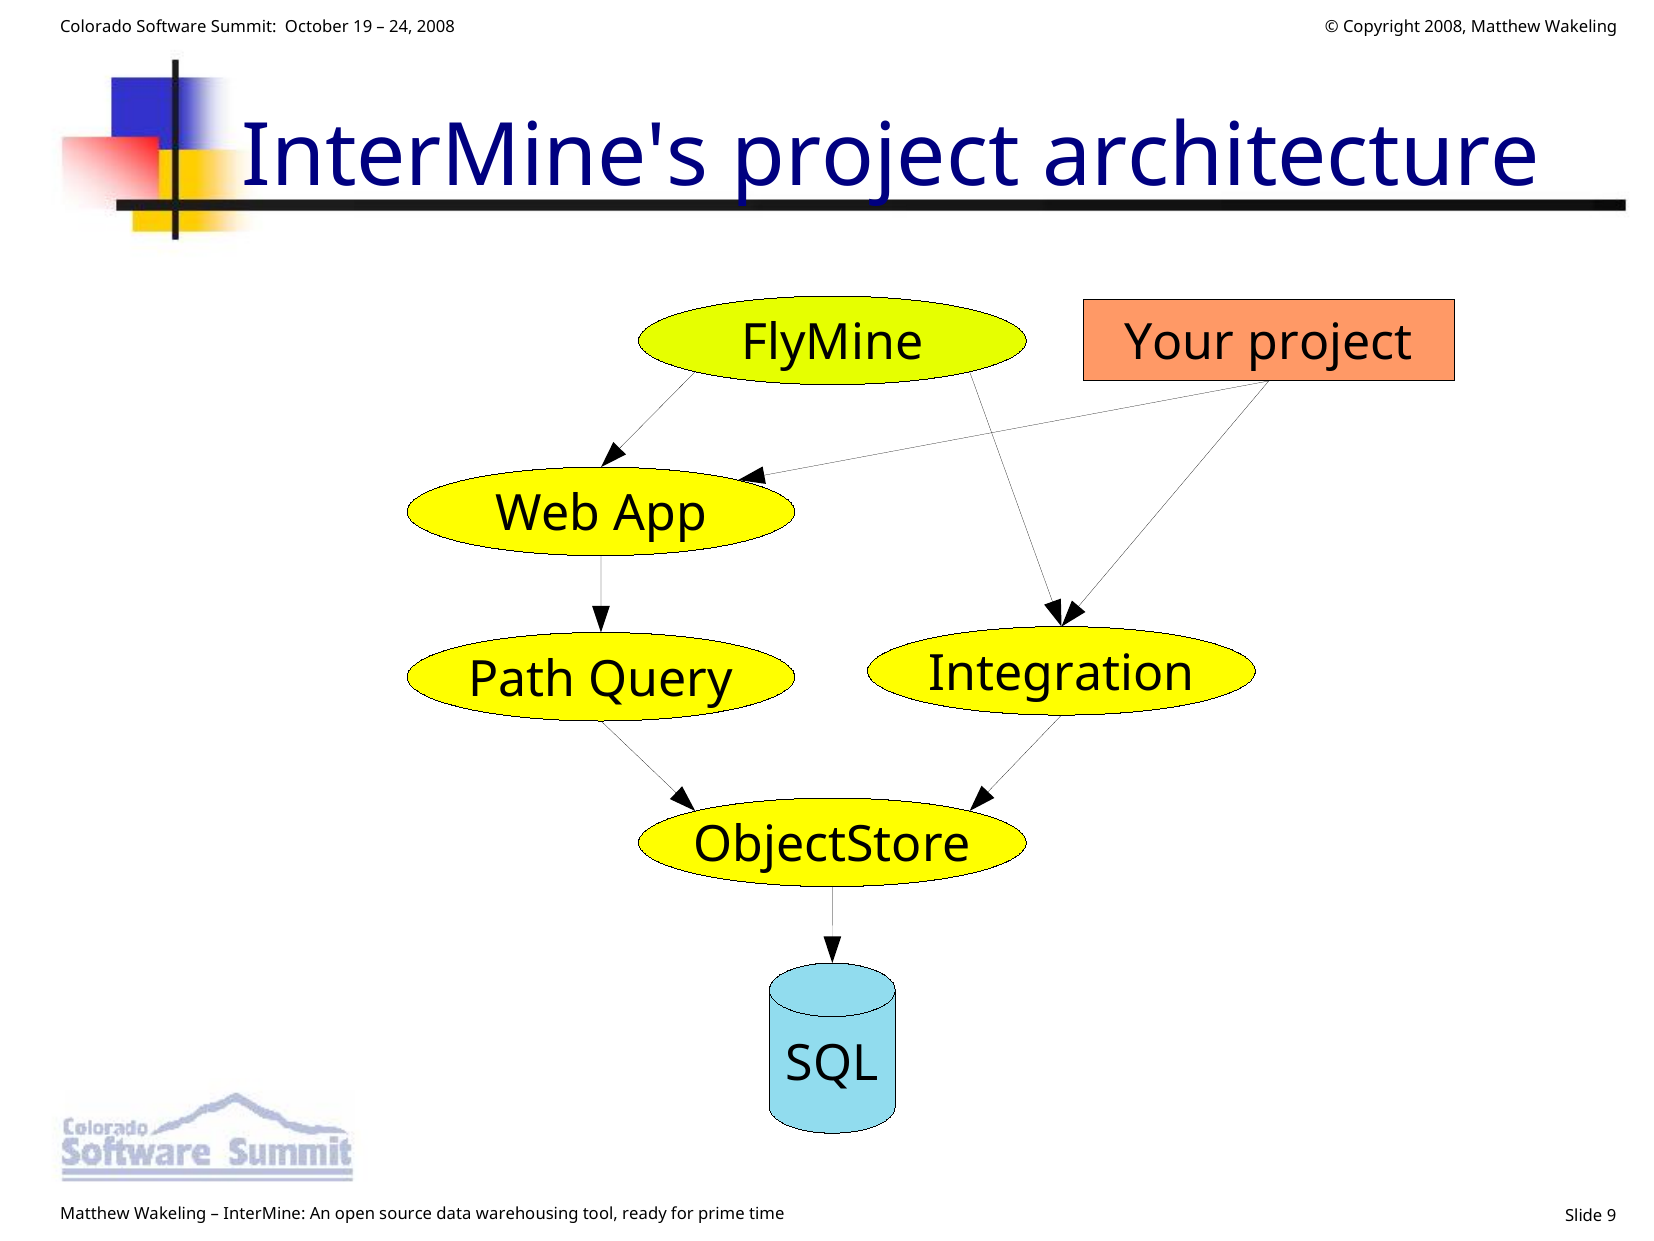

# InterMine's project architecture
FlyMine
Your project
Web App
Integration
Path Query
ObjectStore
SQL